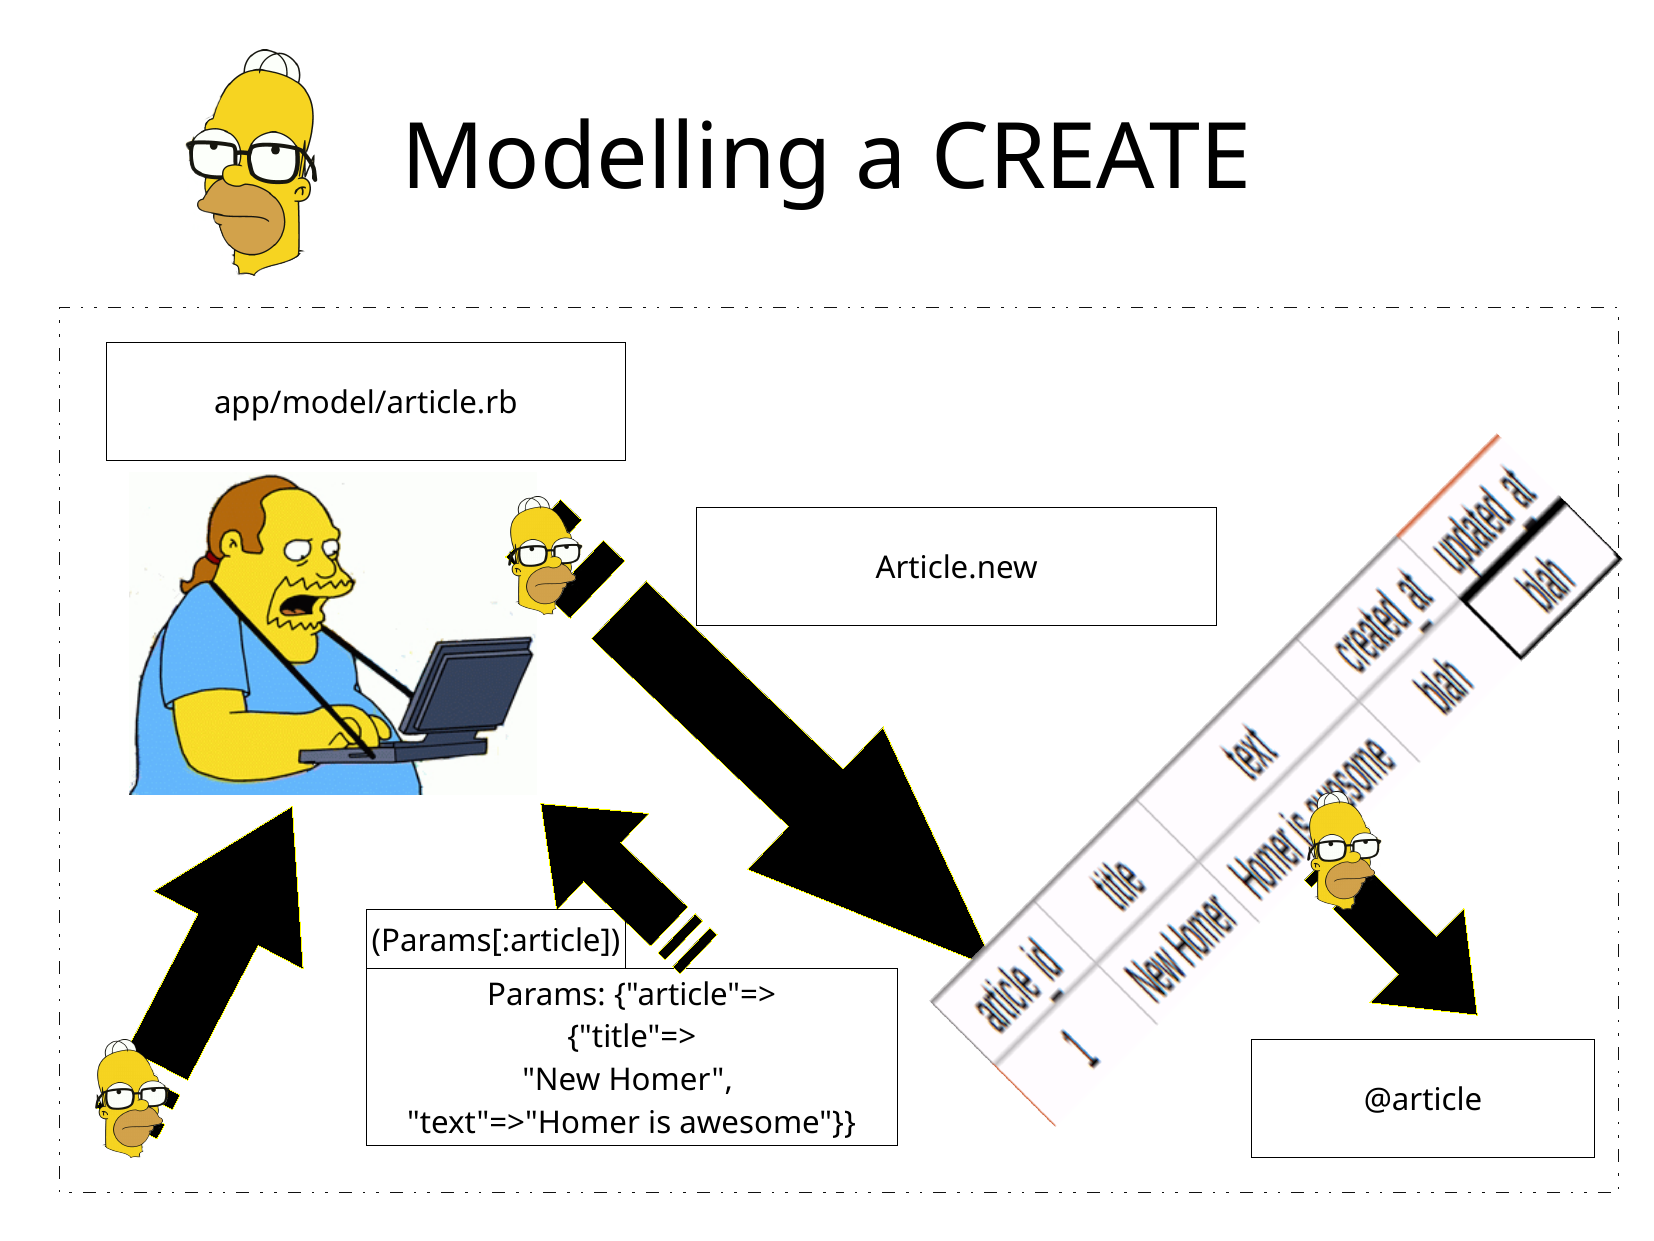

# Modelling a CREATE
app/model/article.rb
Article.new
(Params[:article])
Params: {"article"=>
{"title"=>
"New Homer",
"text"=>"Homer is awesome"}}
@article